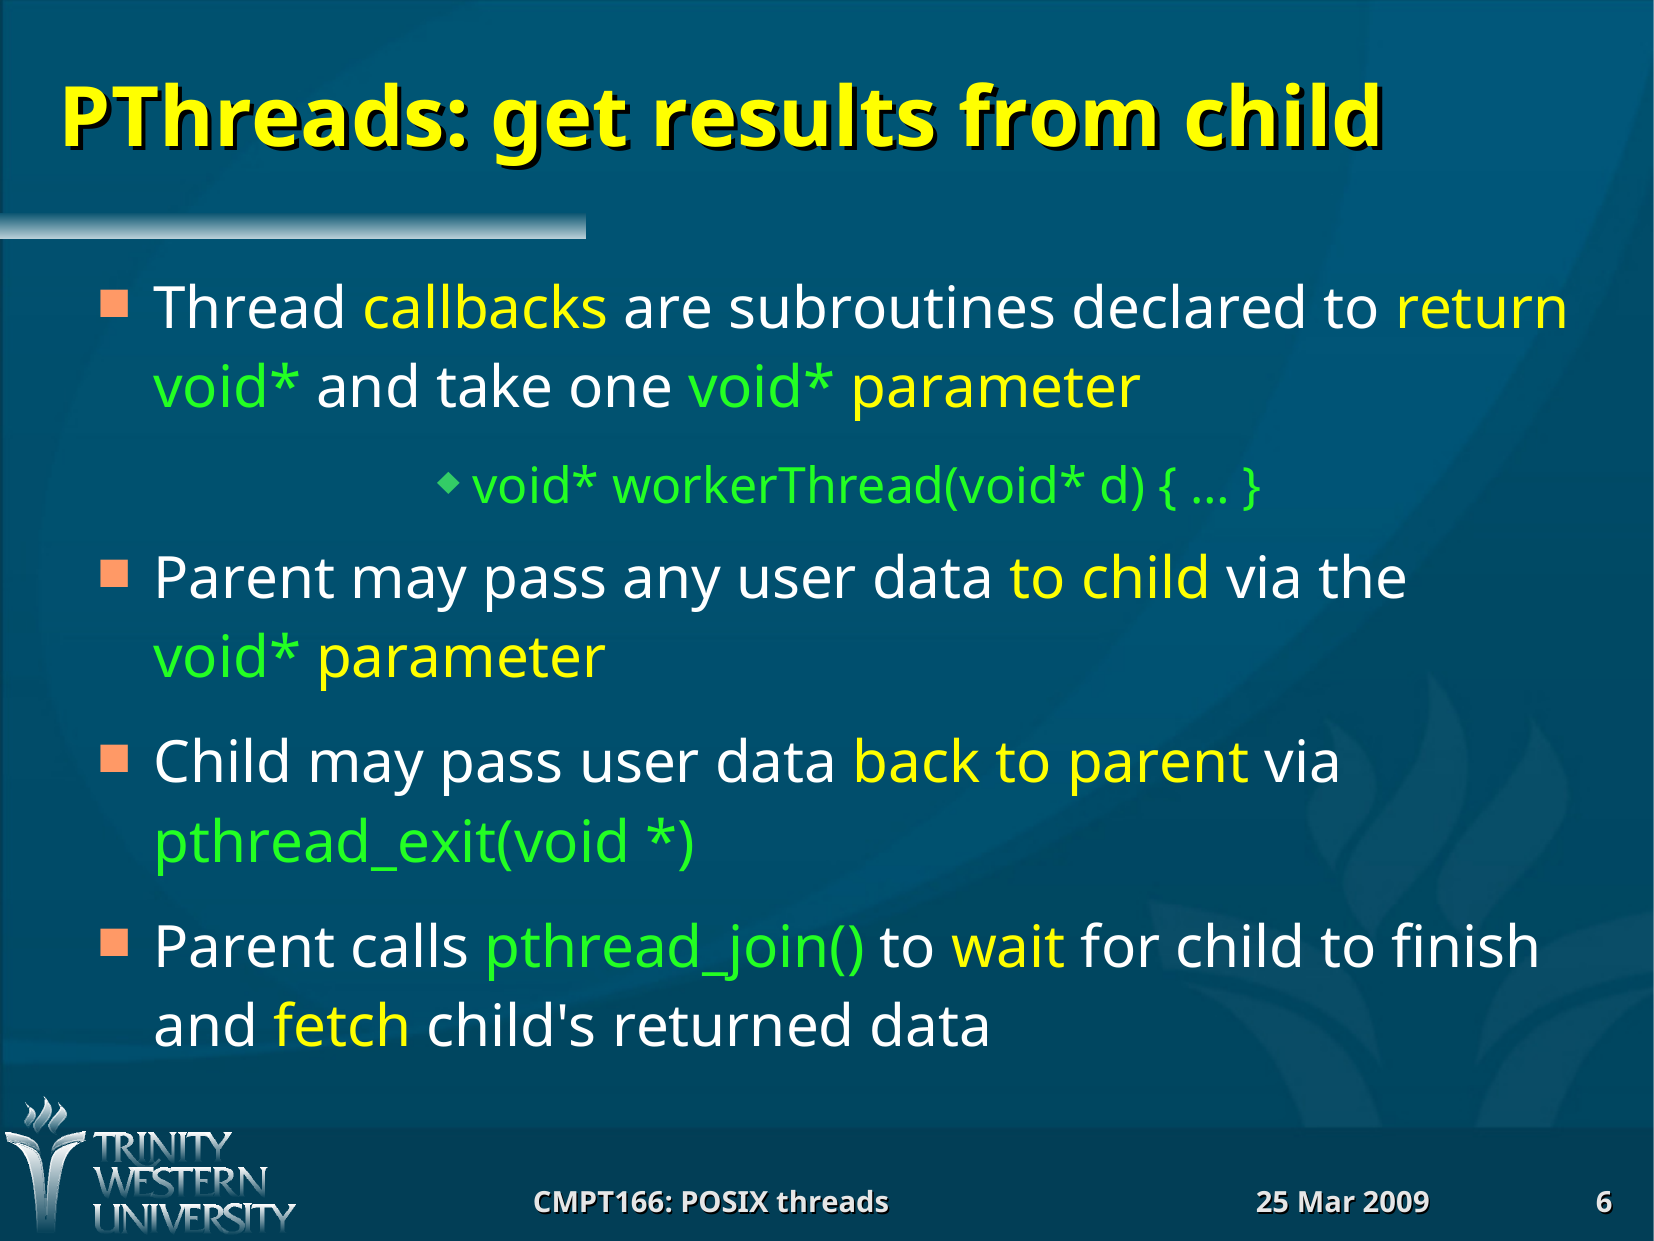

# PThreads: get results from child
Thread callbacks are subroutines declared to return void* and take one void* parameter
void* workerThread(void* d) { … }
Parent may pass any user data to child via the void* parameter
Child may pass user data back to parent via pthread_exit(void *)
Parent calls pthread_join() to wait for child to finish and fetch child's returned data
CMPT166: POSIX threads
25 Mar 2009
6